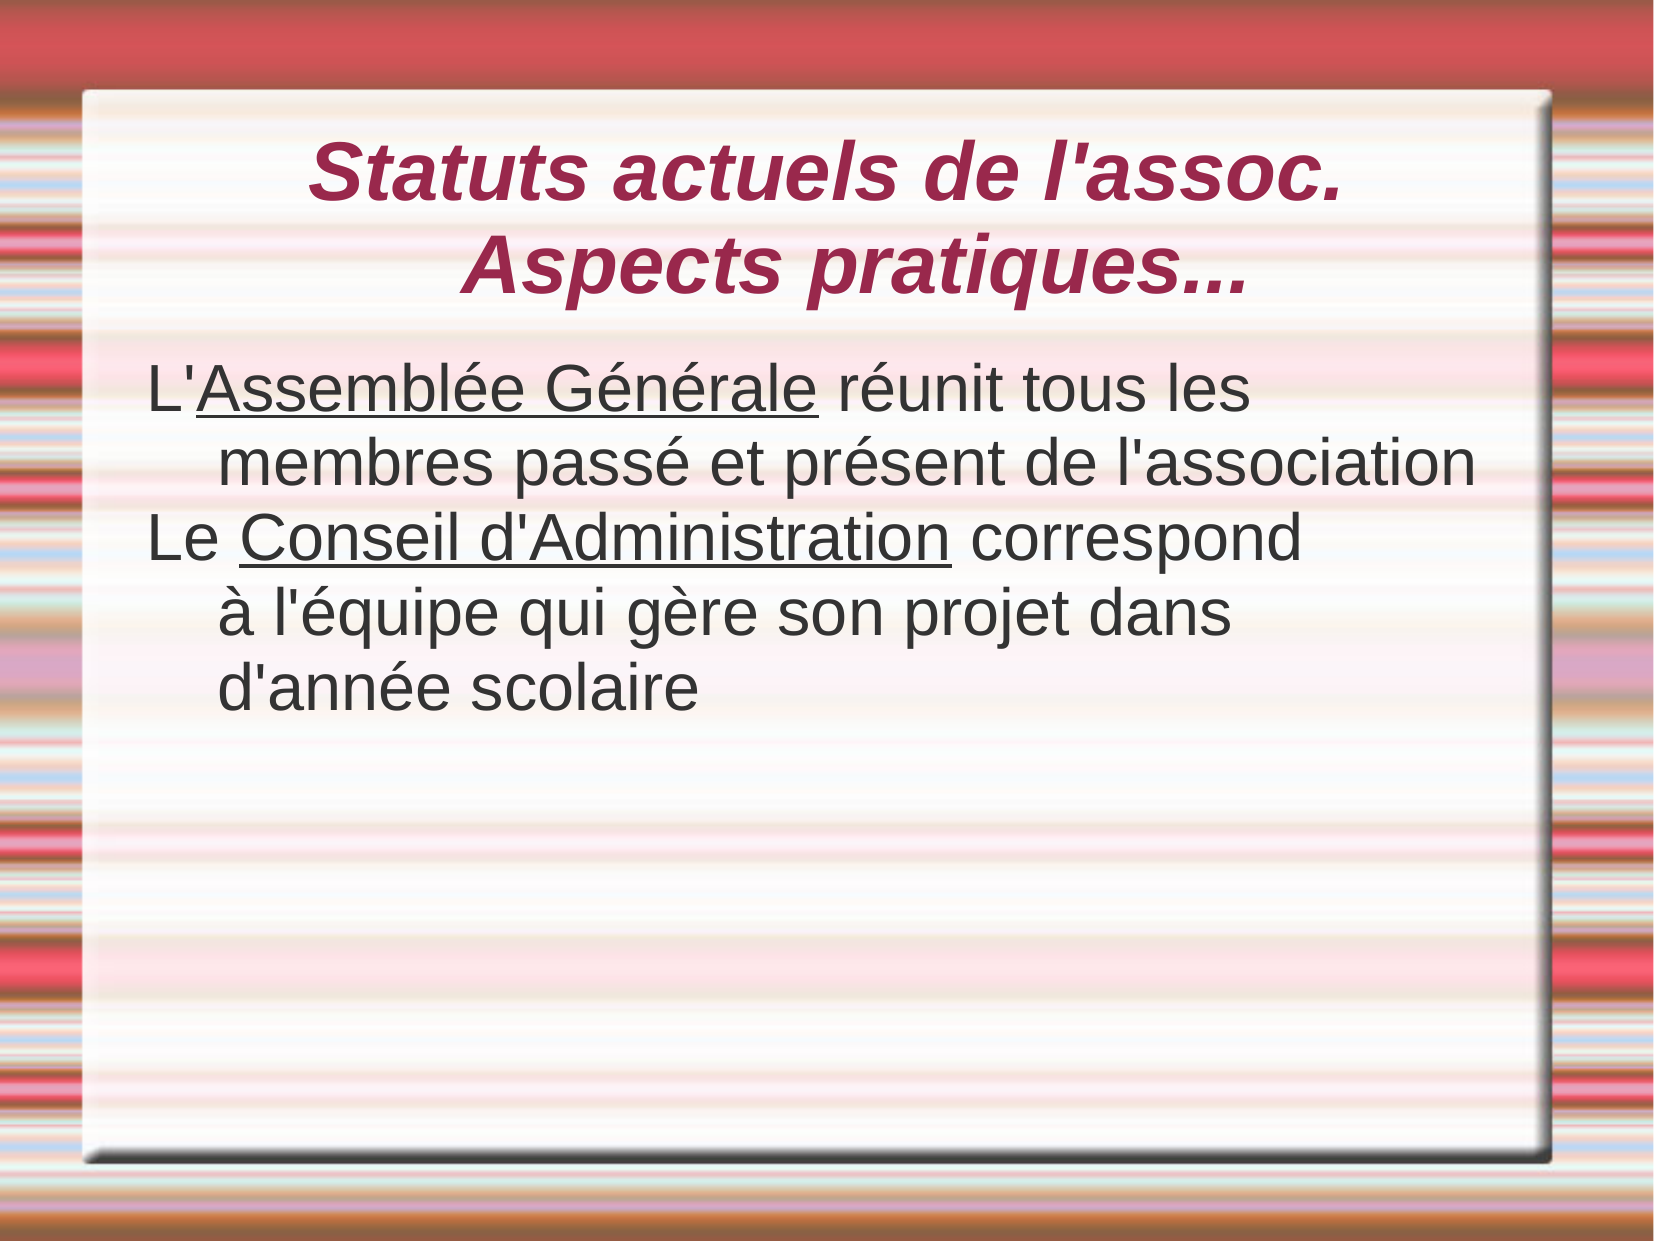

# Statuts actuels de l'assoc. Aspects pratiques...
L'Assemblée Générale réunit tous les membres passé et présent de l'association
Le Conseil d'Administration correspond
à l'équipe qui gère son projet dans
d'année scolaire